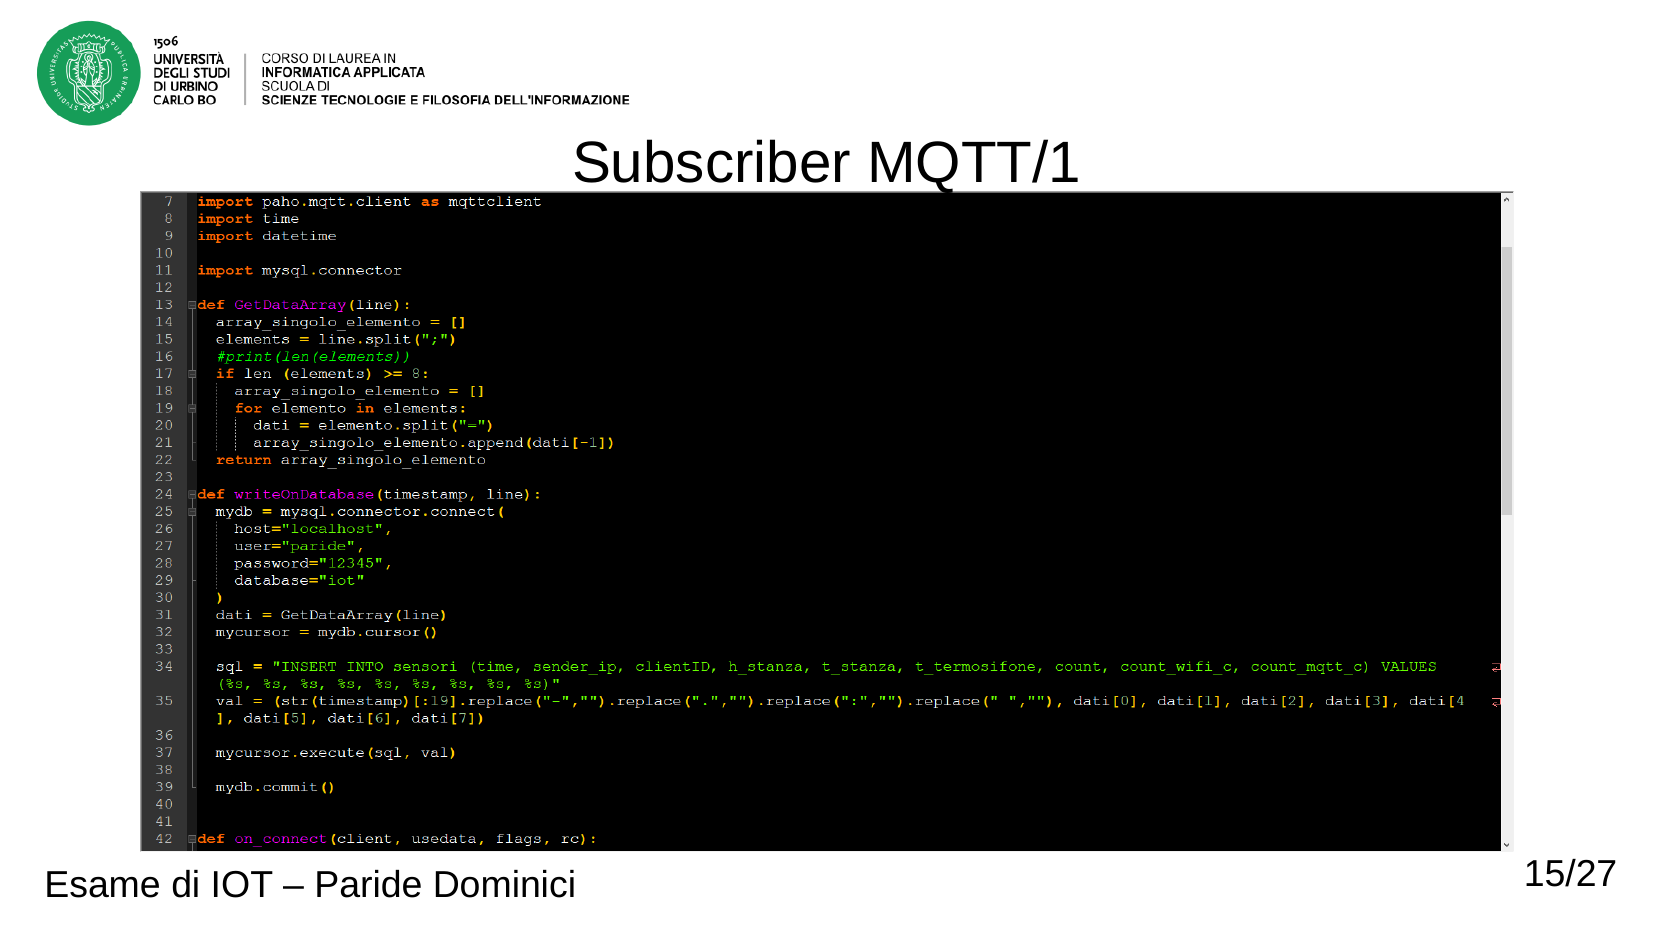

# Subscriber MQTT/1
Esame di IOT – Paride Dominici